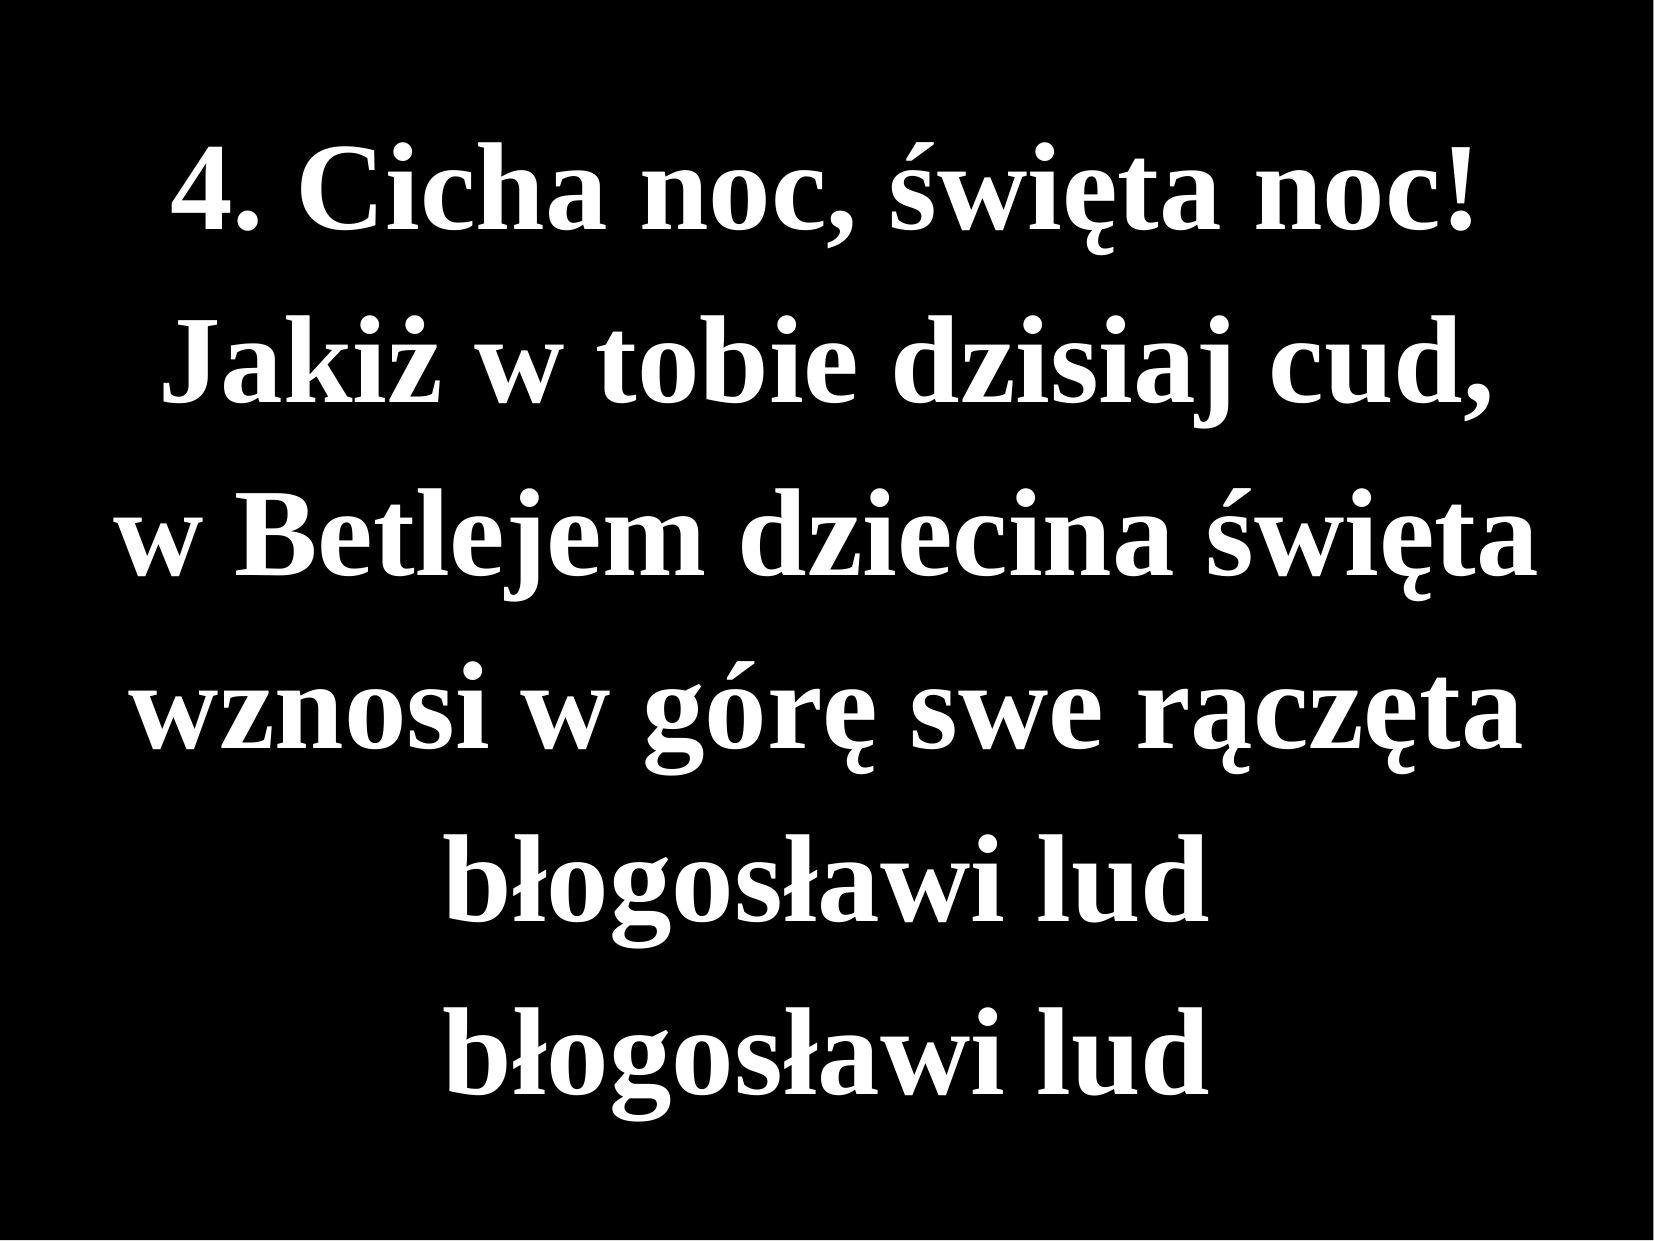

# 4. Cicha noc, święta noc! ppp Jakiż w tobie dzisiaj cud, ppp w Betlejem dziecina święta ppp wznosi w górę swe rączęta ppp błogosławi lud ppp błogosławi lud